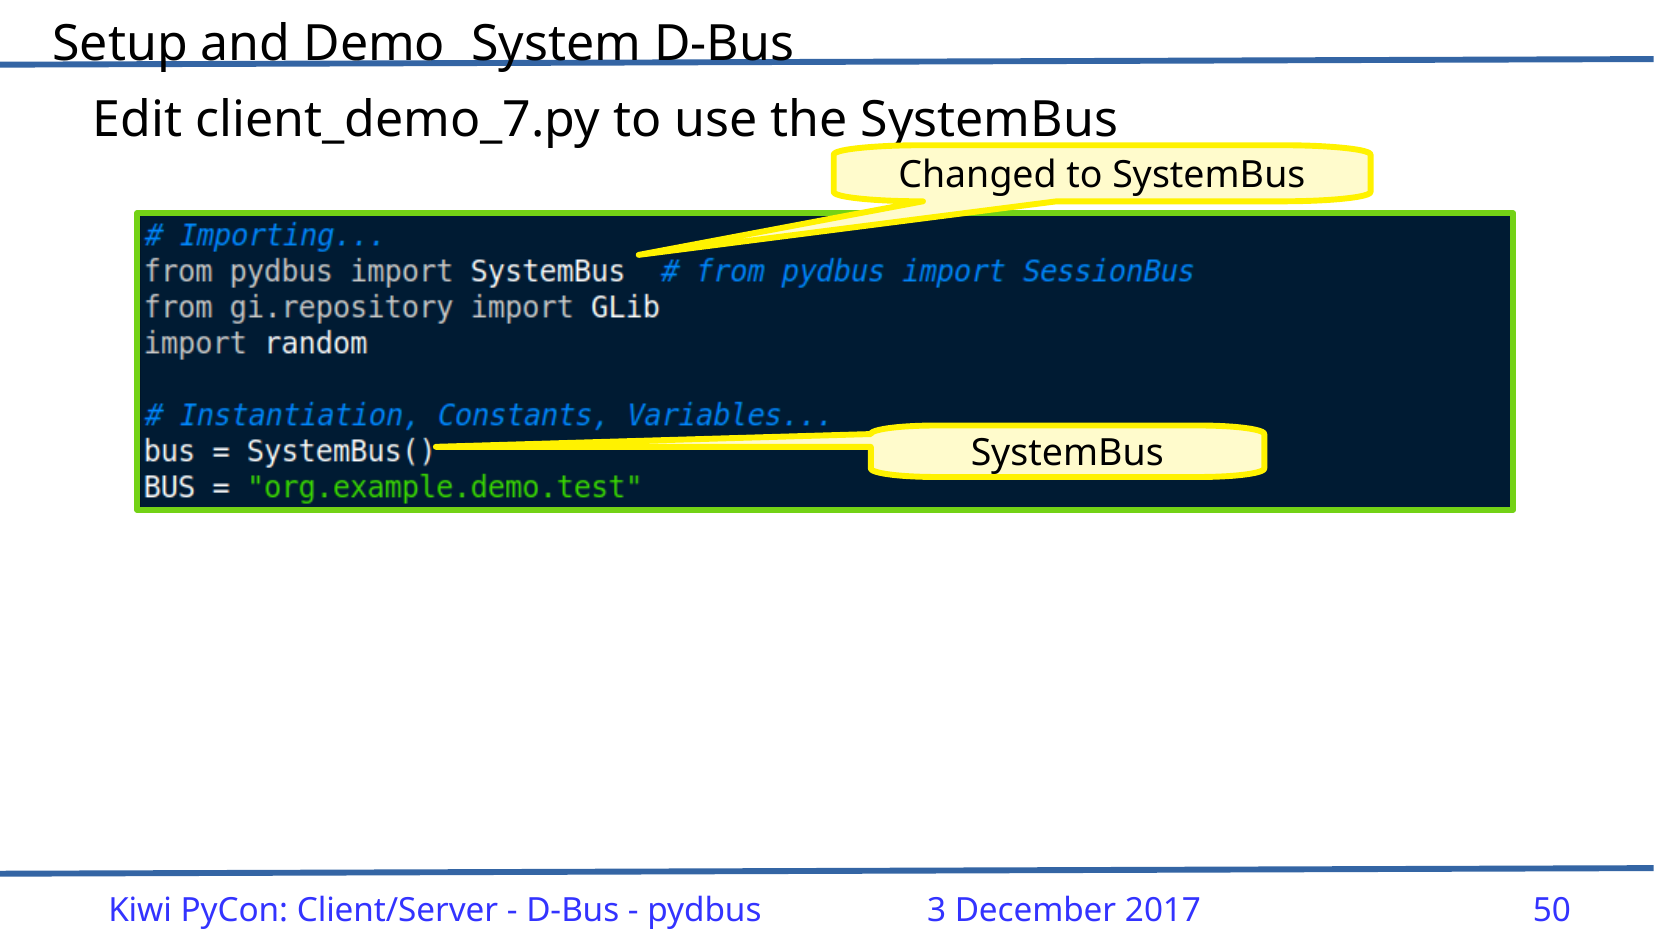

Setup and Demo System D-Bus
Edit client_demo_7.py to use the SystemBus
Changed to SystemBus
SystemBus
Kiwi PyCon: Client/Server - D-Bus - pydbus
3 December 2017
50